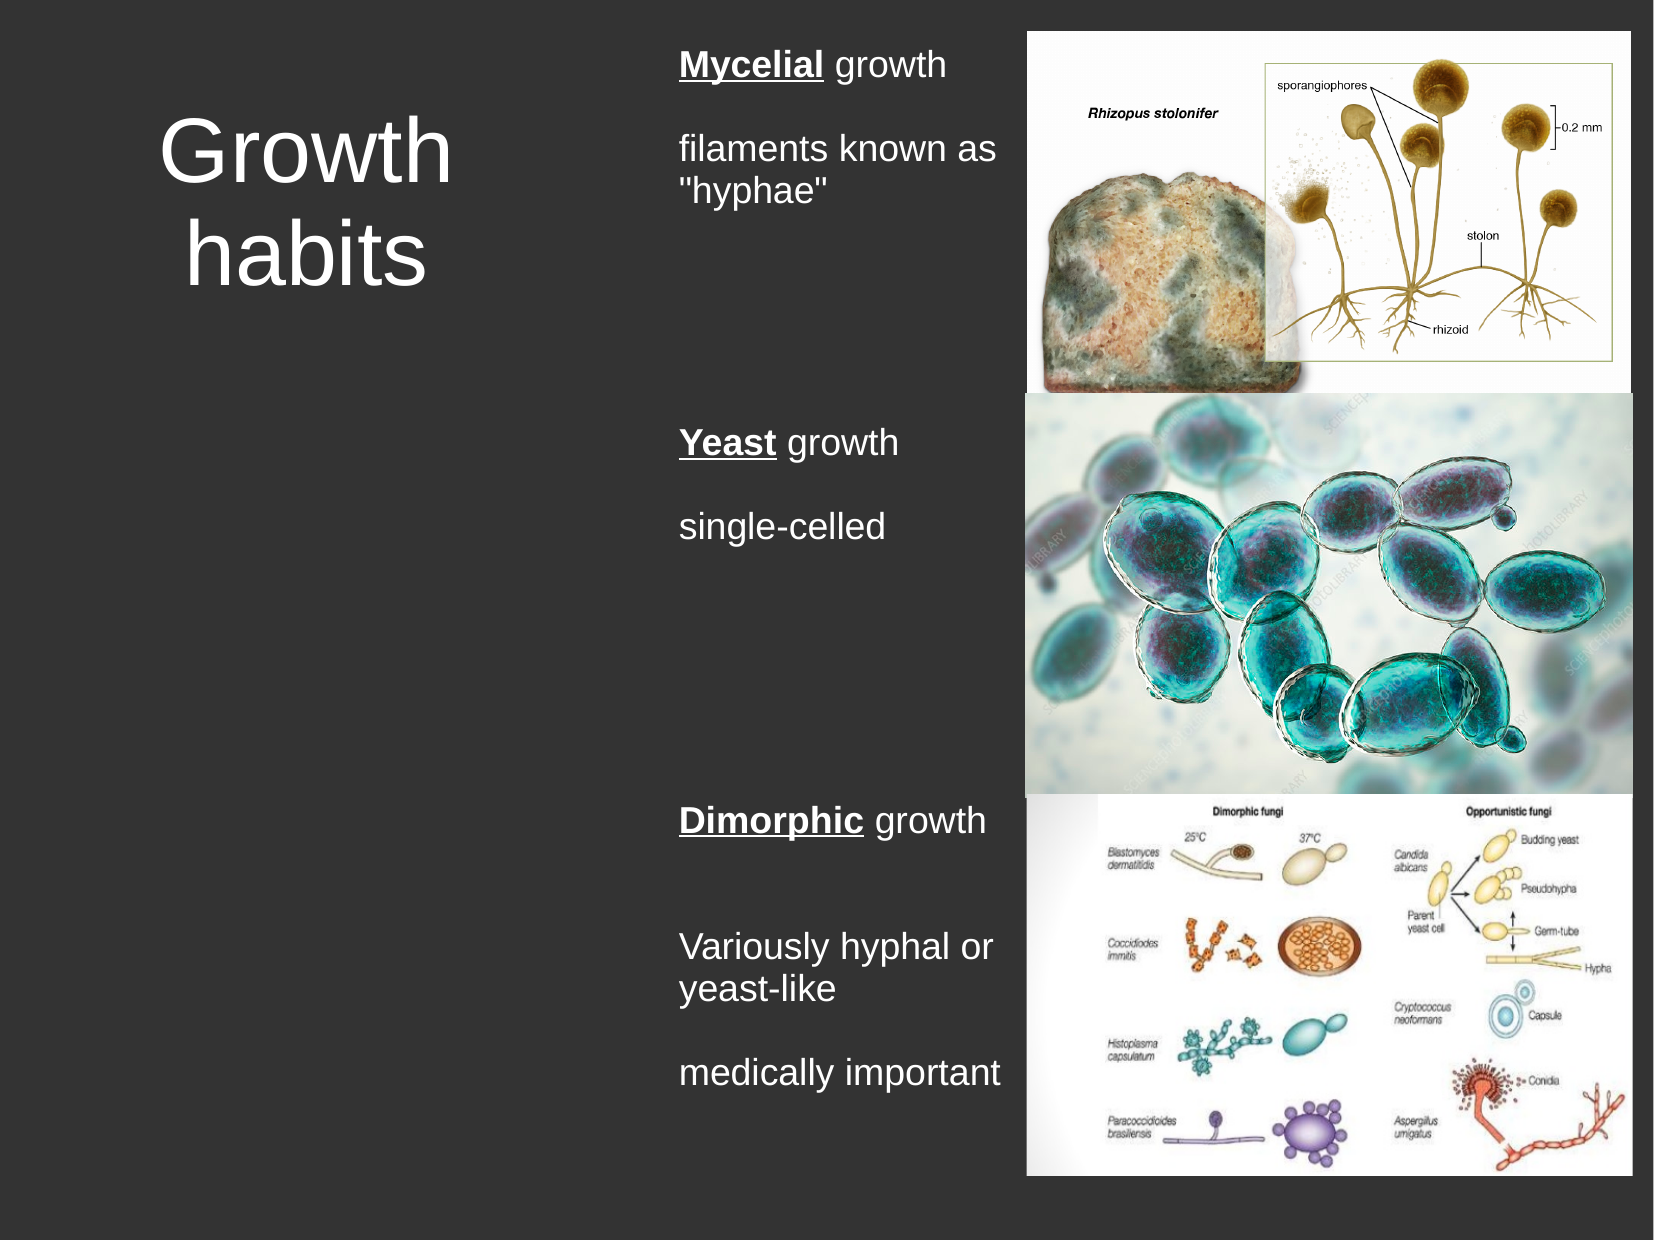

Mycelial growth
filaments known as "hyphae"
Yeast growth
single-celled
Dimorphic growth
Variously hyphal or yeast-like
medically important
# Growth habits